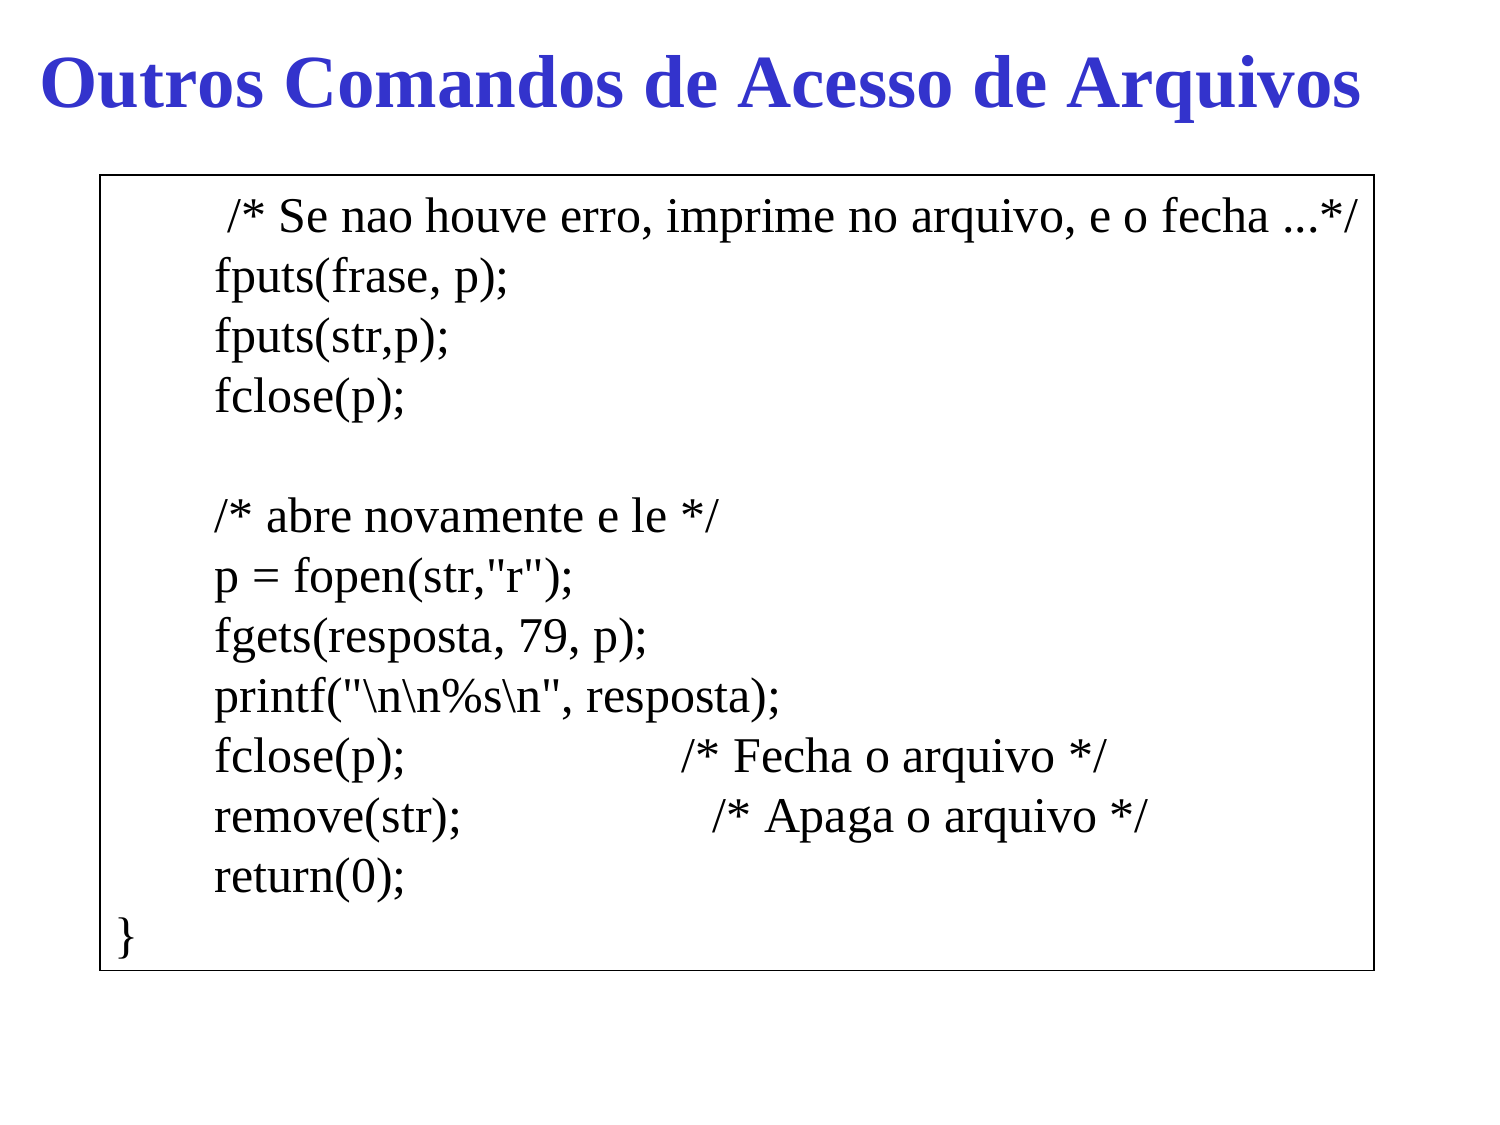

Outros Comandos de Acesso de Arquivos
 /* Se nao houve erro, imprime no arquivo, e o fecha ...*/
 fputs(frase, p);
 fputs(str,p);
 fclose(p);
 /* abre novamente e le */
 p = fopen(str,"r");
 fgets(resposta, 79, p);
 printf("\n\n%s\n", resposta);
 fclose(p); /* Fecha o arquivo */
 remove(str); /* Apaga o arquivo */
 return(0);
}